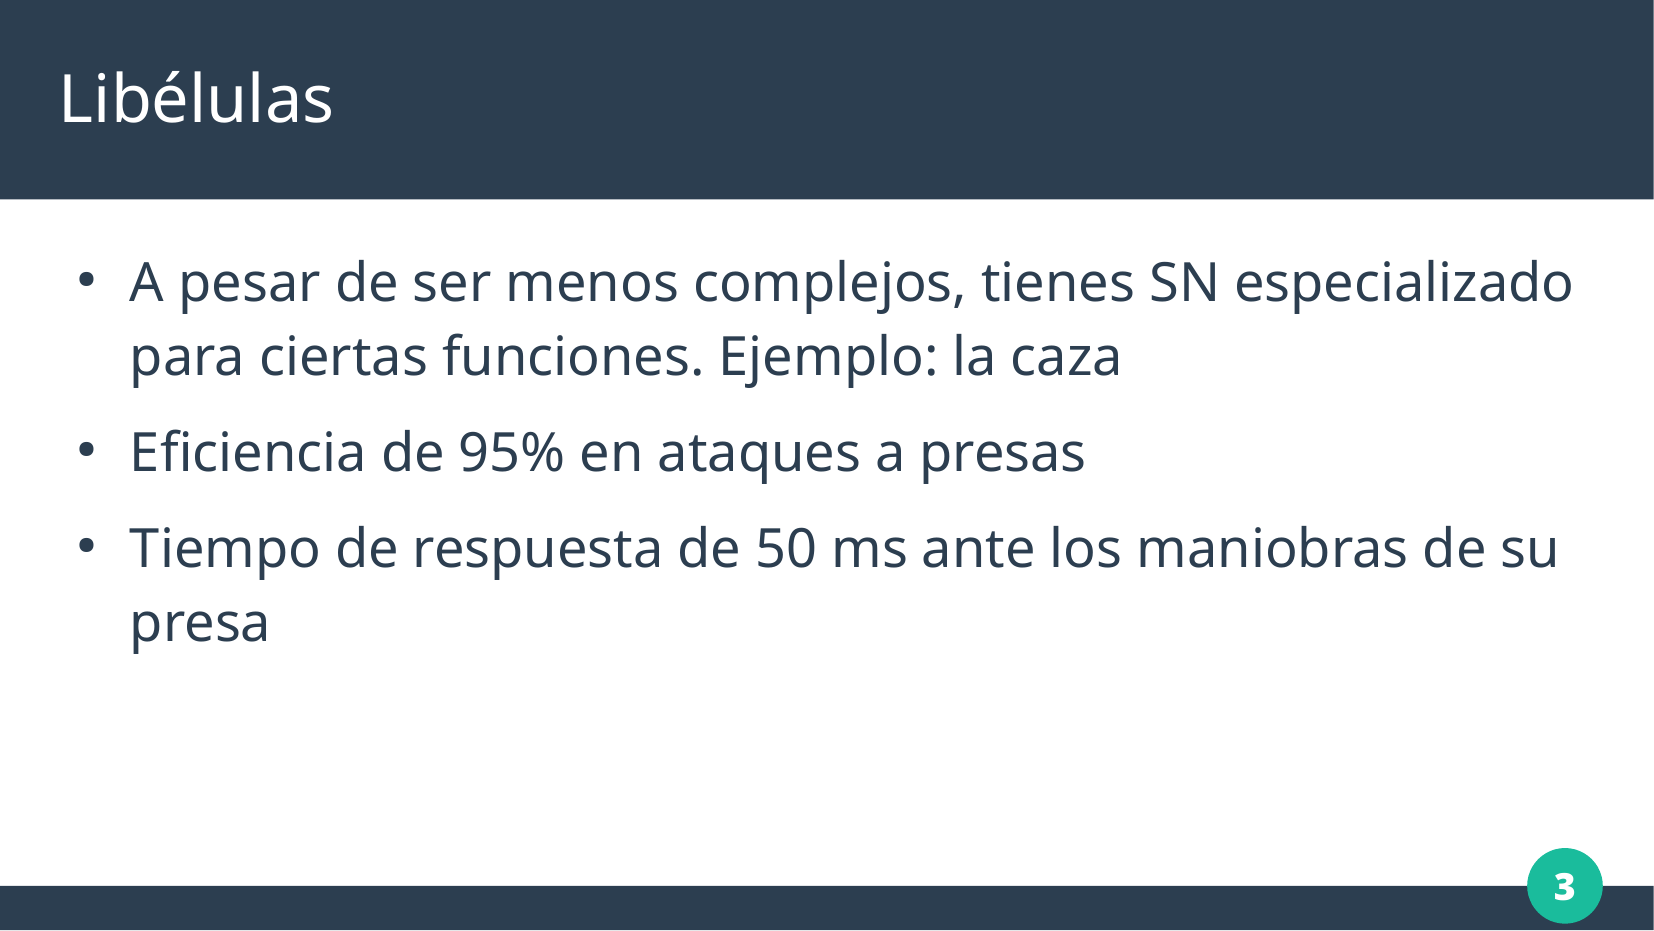

# Libélulas
A pesar de ser menos complejos, tienes SN especializado para ciertas funciones. Ejemplo: la caza
Eficiencia de 95% en ataques a presas
Tiempo de respuesta de 50 ms ante los maniobras de su presa